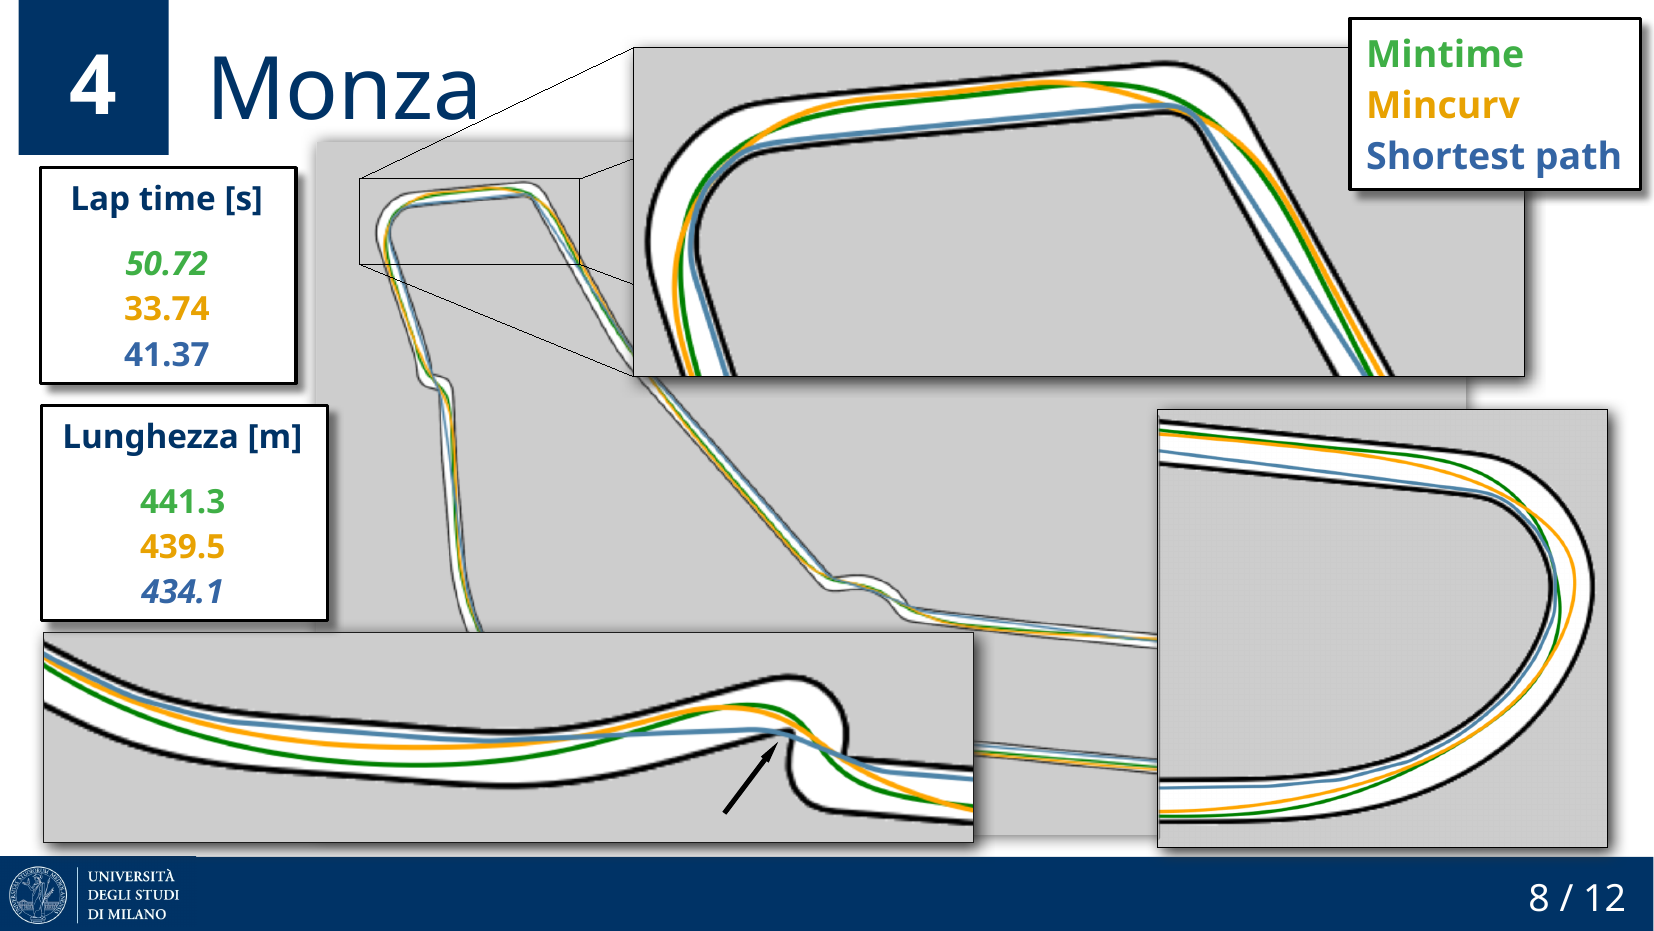

Monza
Mintime
Mincurv
Shortest path
4
Lap time [s]
50.72
33.74
41.37
Lunghezza [m]
441.3
439.5
434.1
8 / 12